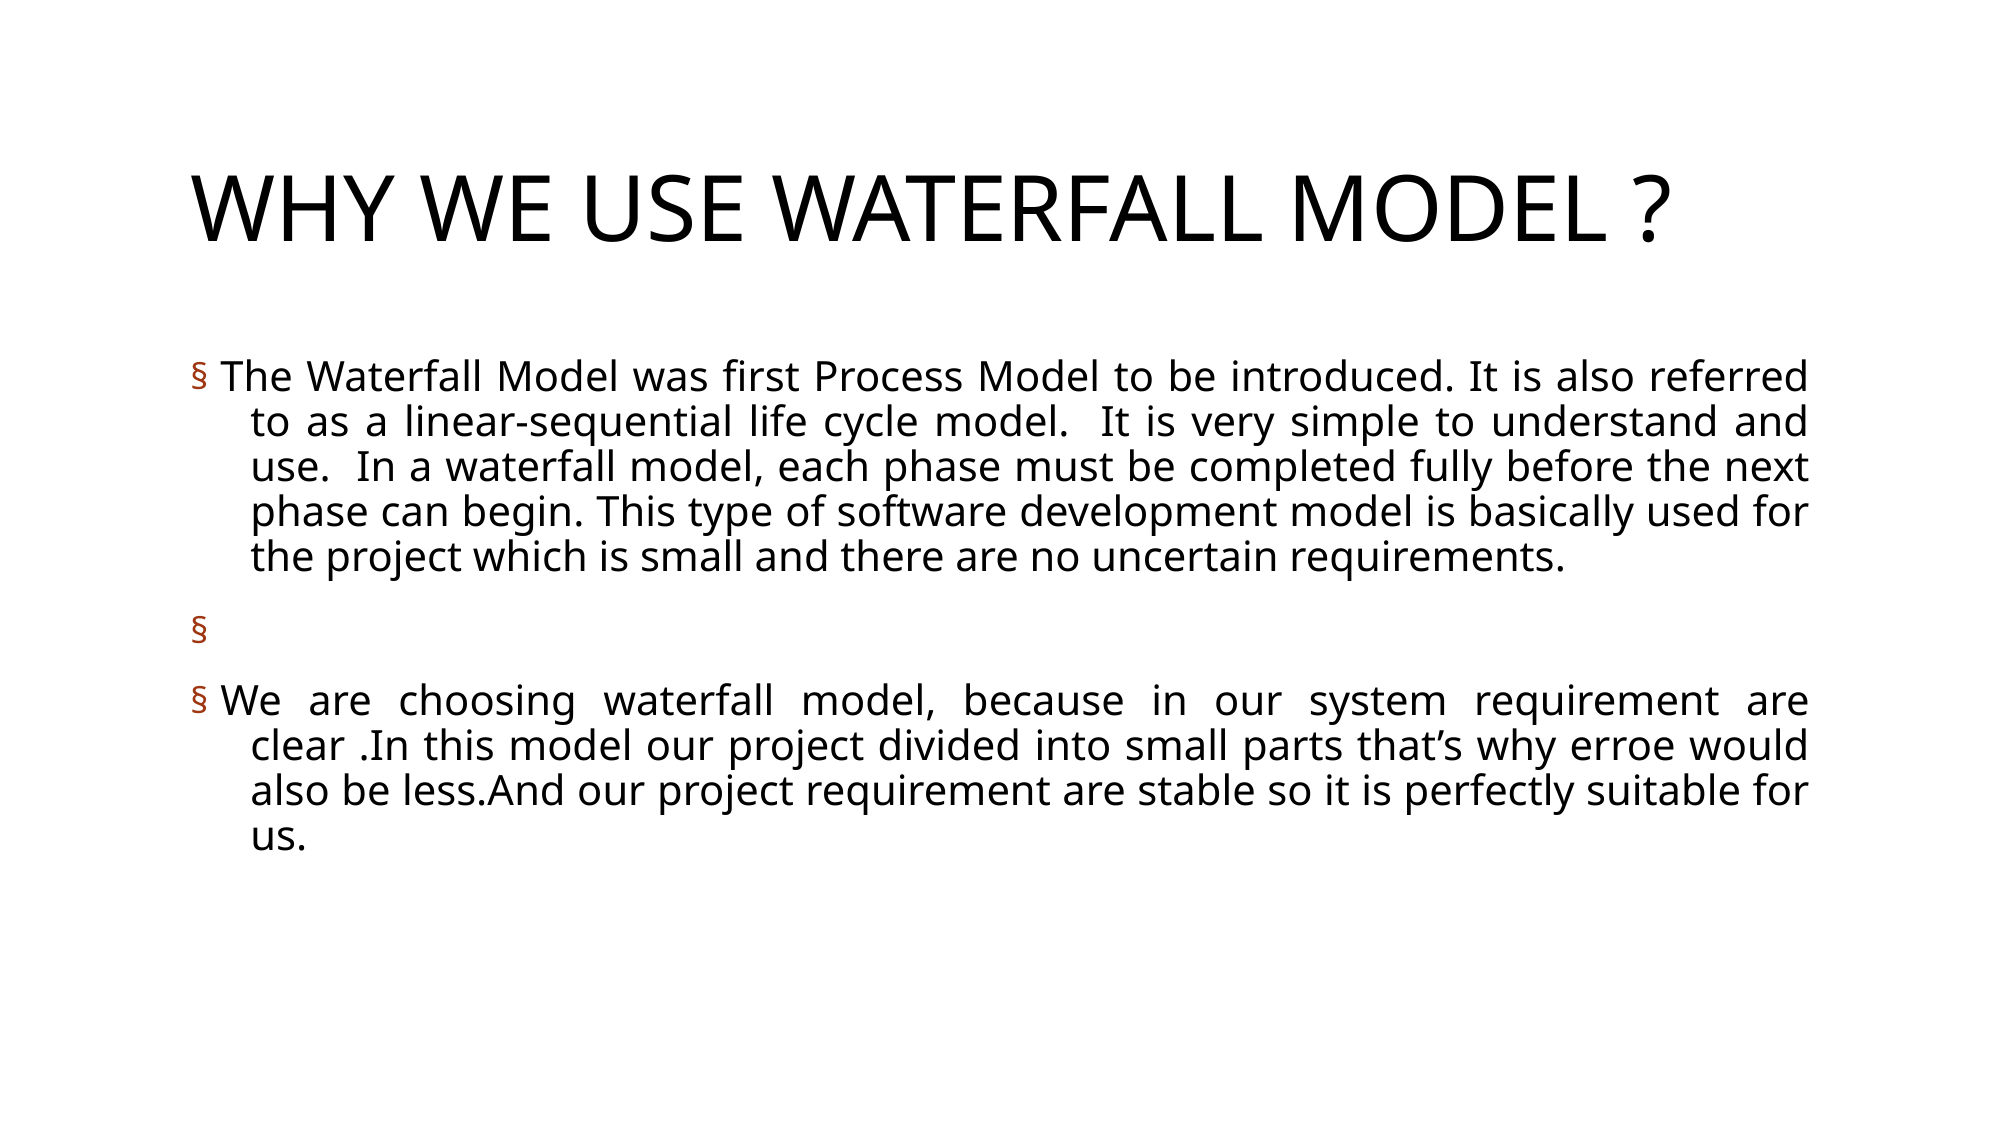

# why we use waterfall model ?
The Waterfall Model was first Process Model to be introduced. It is also referred to as a linear-sequential life cycle model. It is very simple to understand and use. In a waterfall model, each phase must be completed fully before the next phase can begin. This type of software development model is basically used for the project which is small and there are no uncertain requirements.
We are choosing waterfall model, because in our system requirement are clear .In this model our project divided into small parts that’s why erroe would also be less.And our project requirement are stable so it is perfectly suitable for us.
8